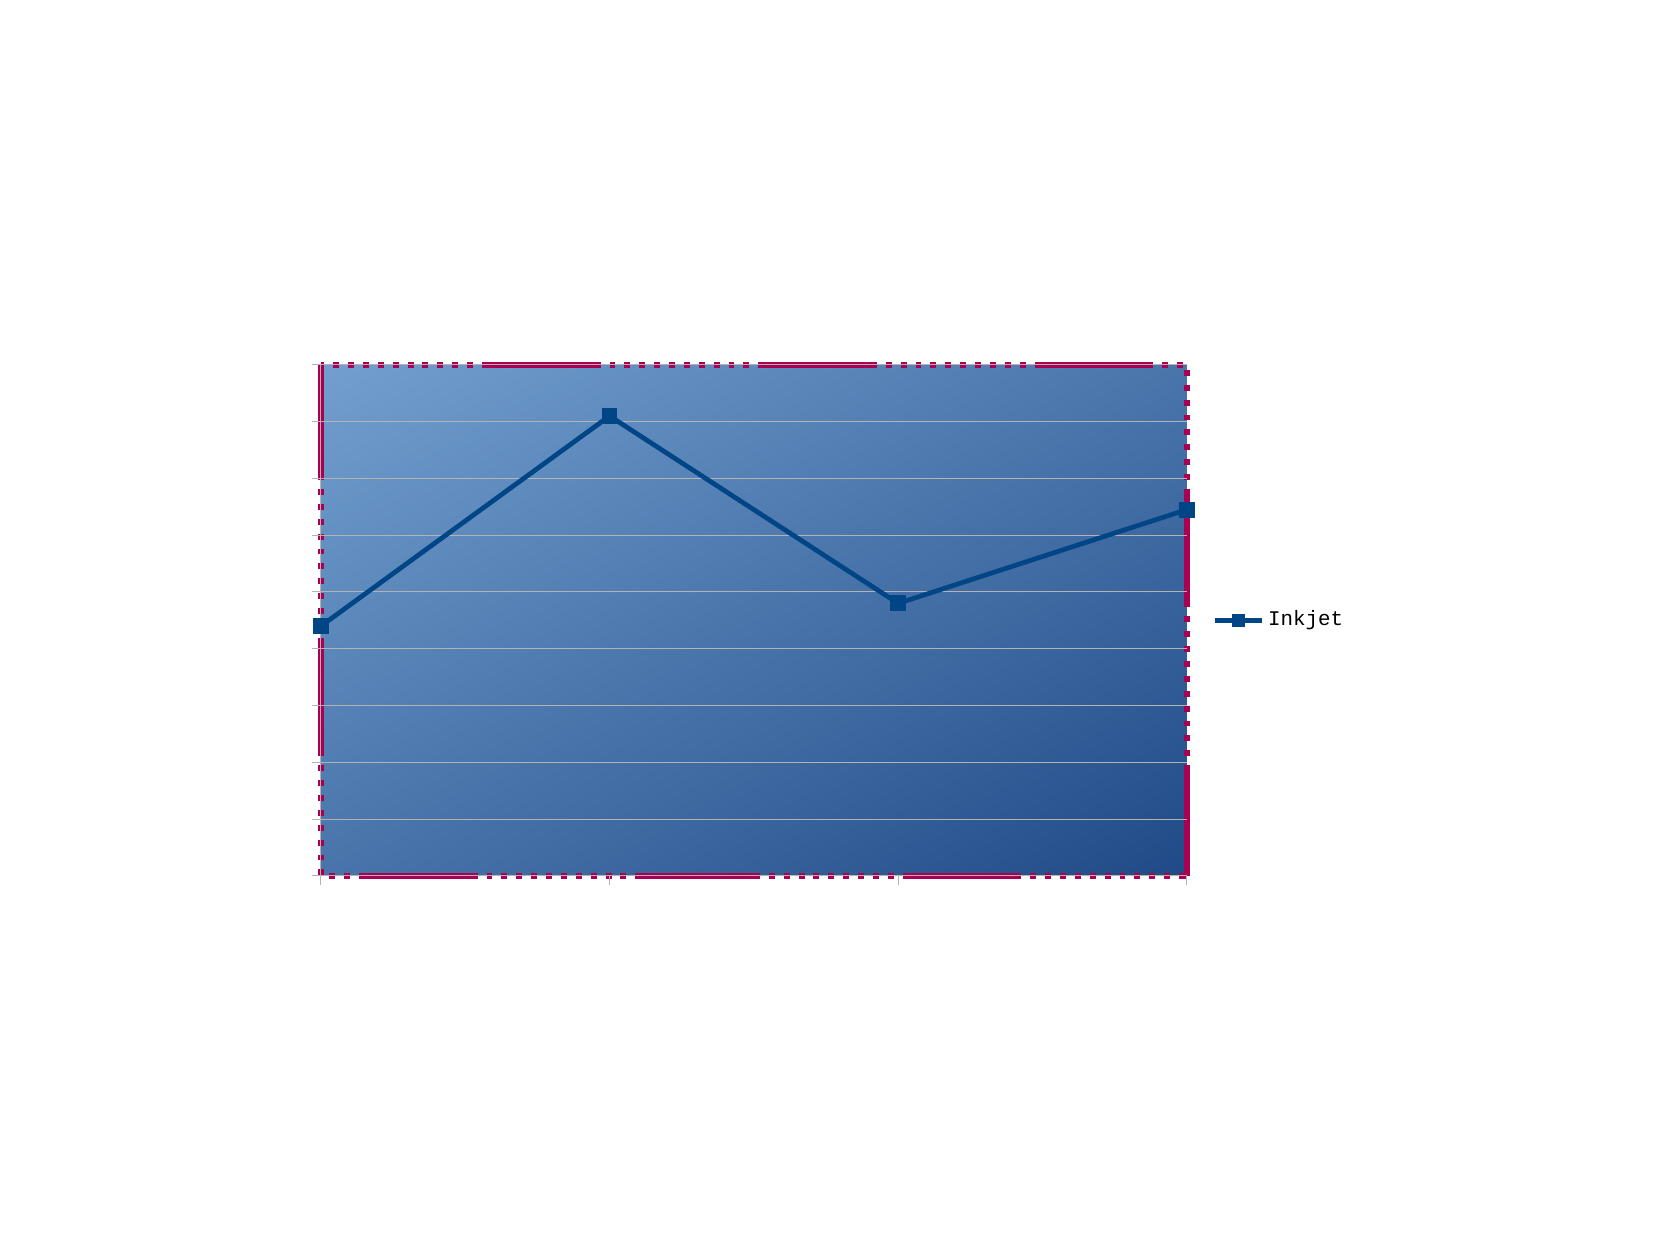

### Chart
| Category | Inkjet |
|---|---|
| 1. quarter | 4399120.0 |
| 2. quarter | 8098380.0 |
| 3. quarter | 4799040.0 |
| 4. quarter | 6448710.0 |